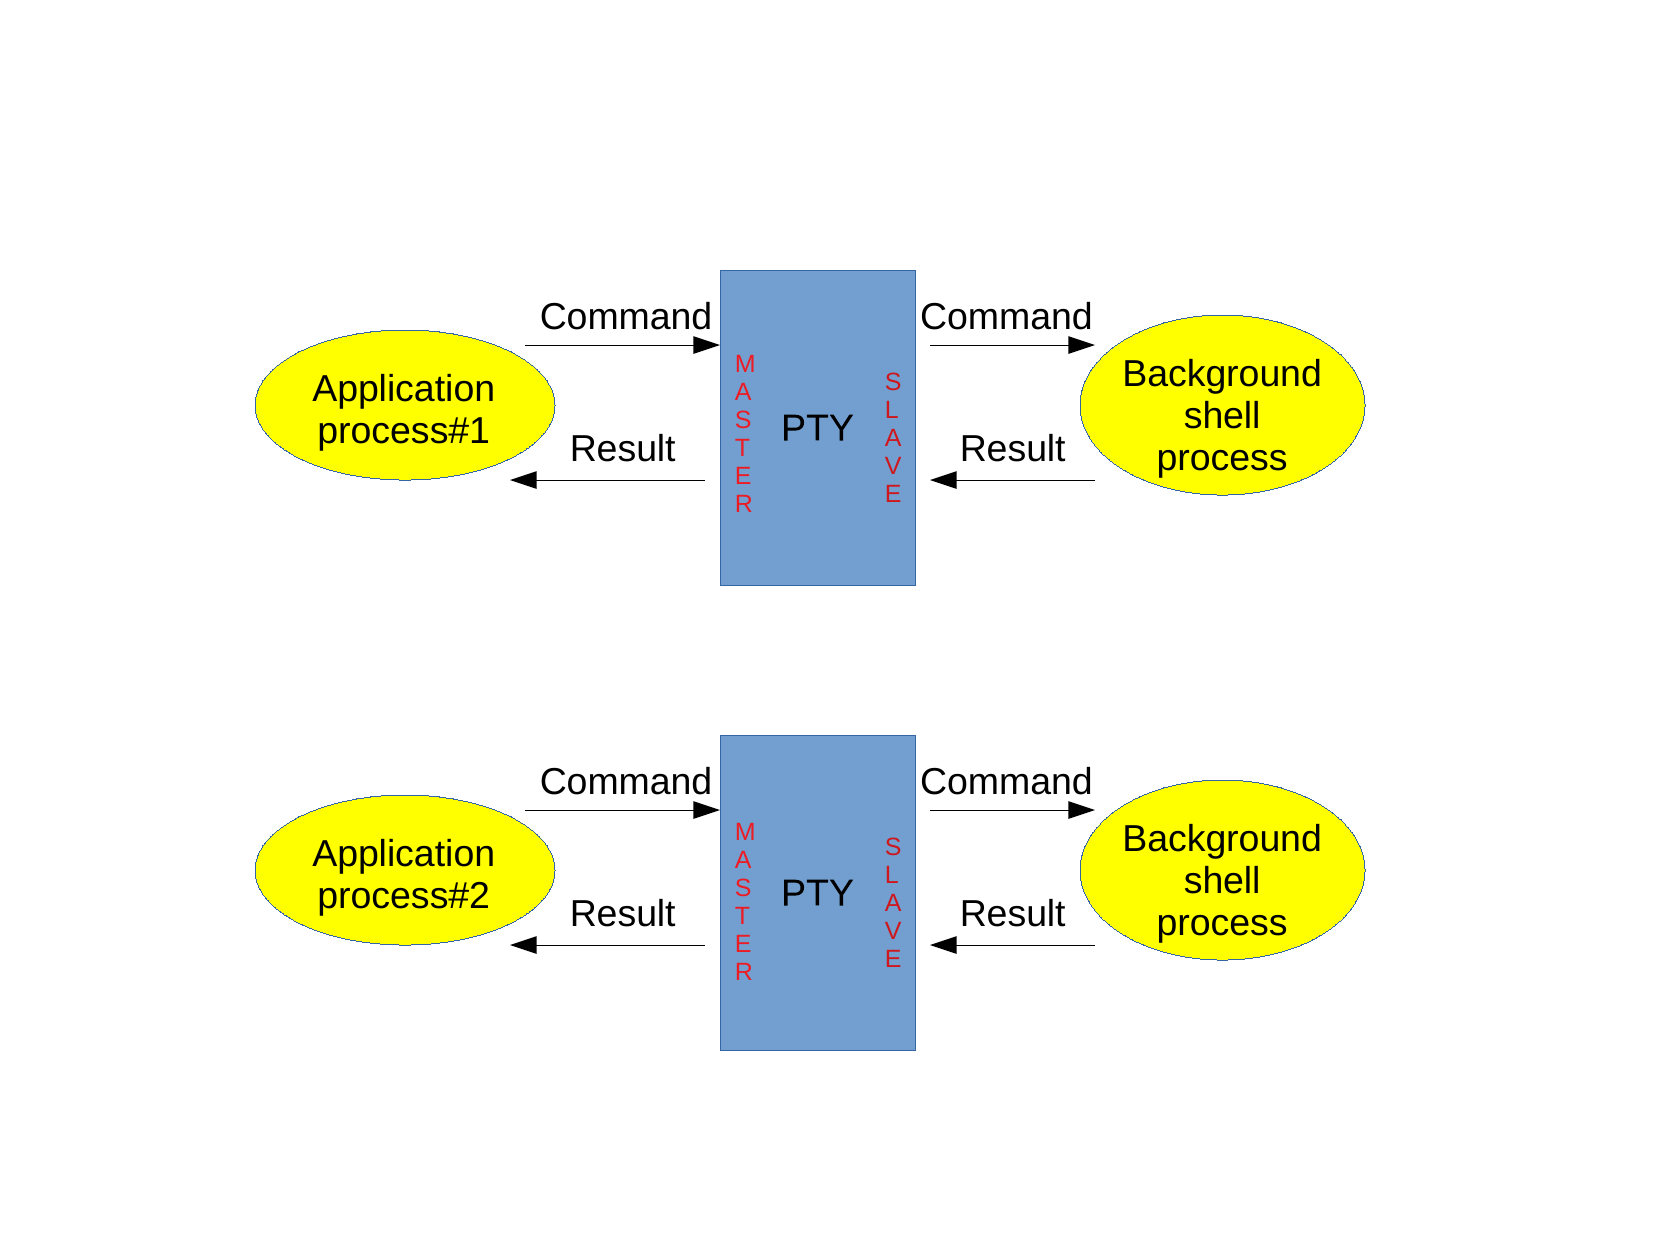

Command
Command
MASTER
Background
shell
process
Application
process#1
SLAVE
Result
Result
Command
Command
MASTER
Background
shell
process
Application
process#2
SLAVE
Result
Result